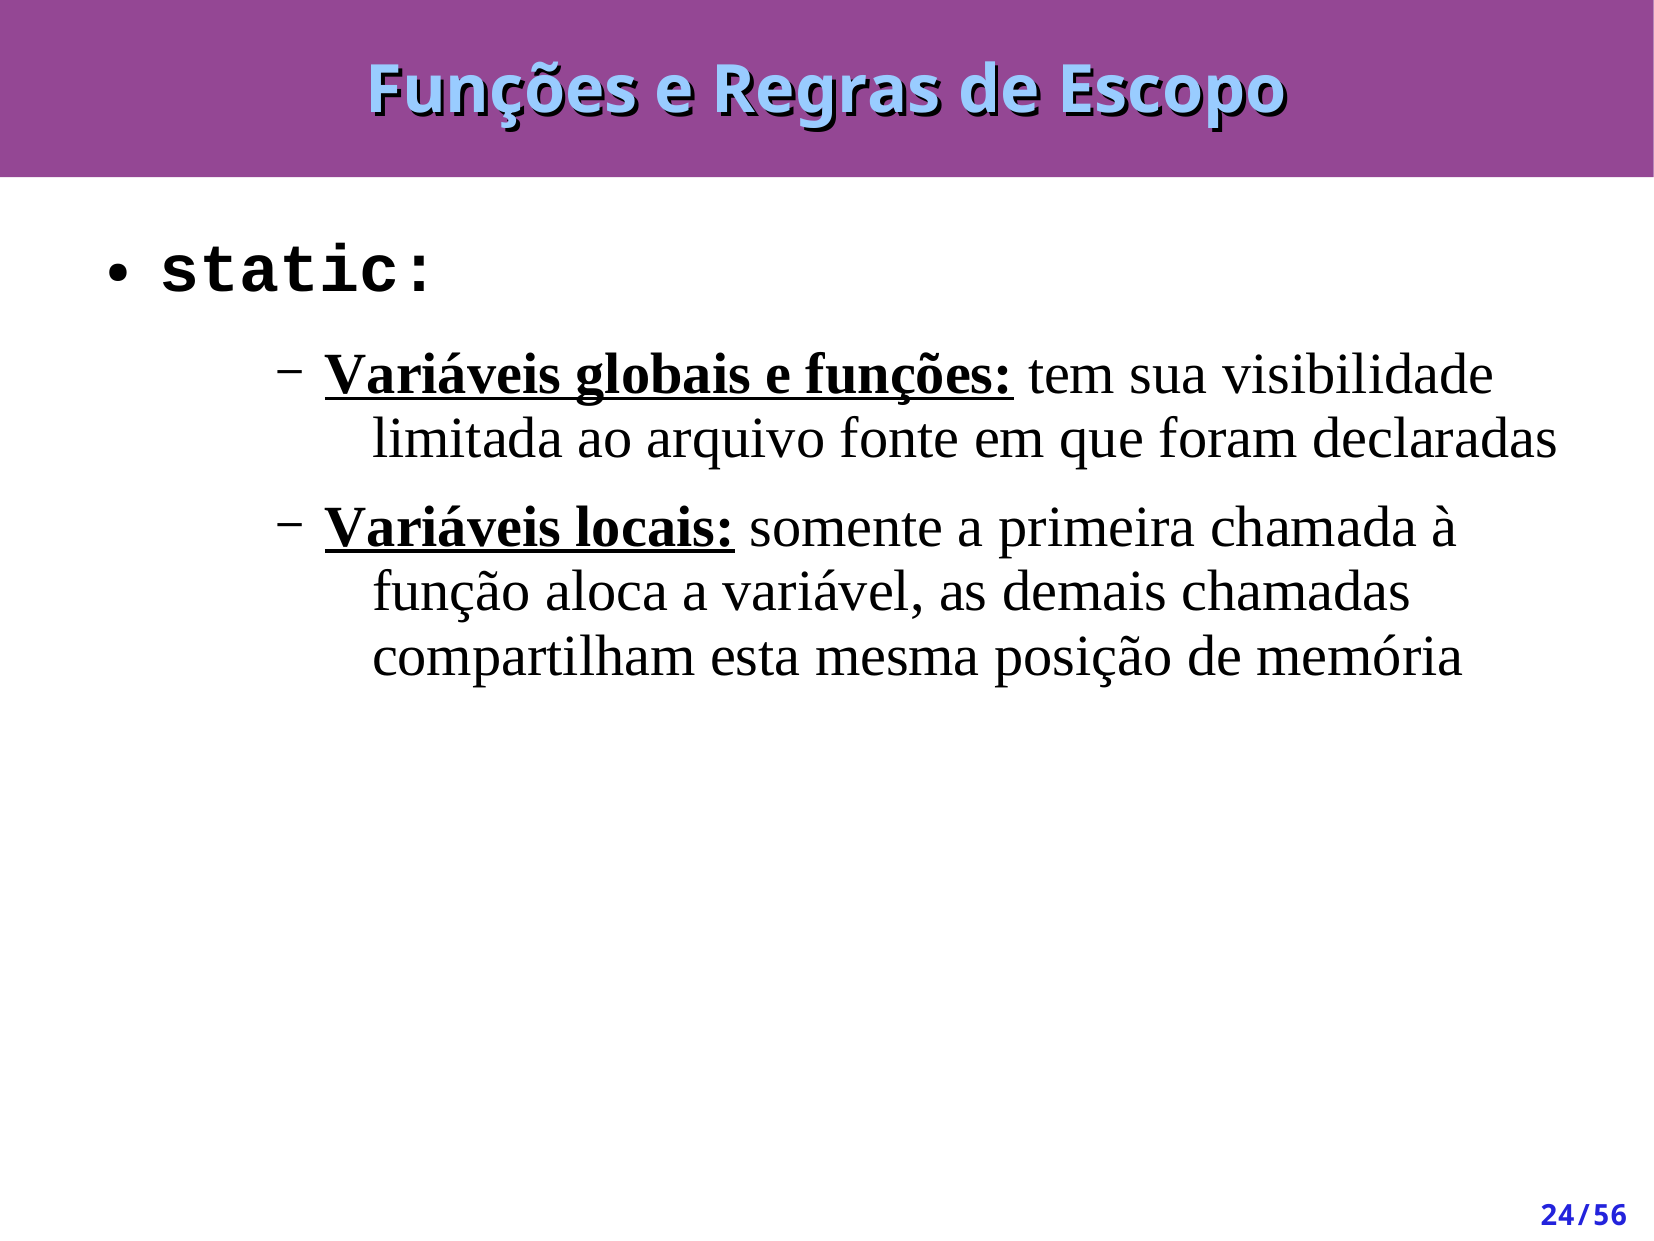

# Funções e Regras de Escopo
static:
Variáveis globais e funções: tem sua visibilidade limitada ao arquivo fonte em que foram declaradas
Variáveis locais: somente a primeira chamada à função aloca a variável, as demais chamadas compartilham esta mesma posição de memória
24